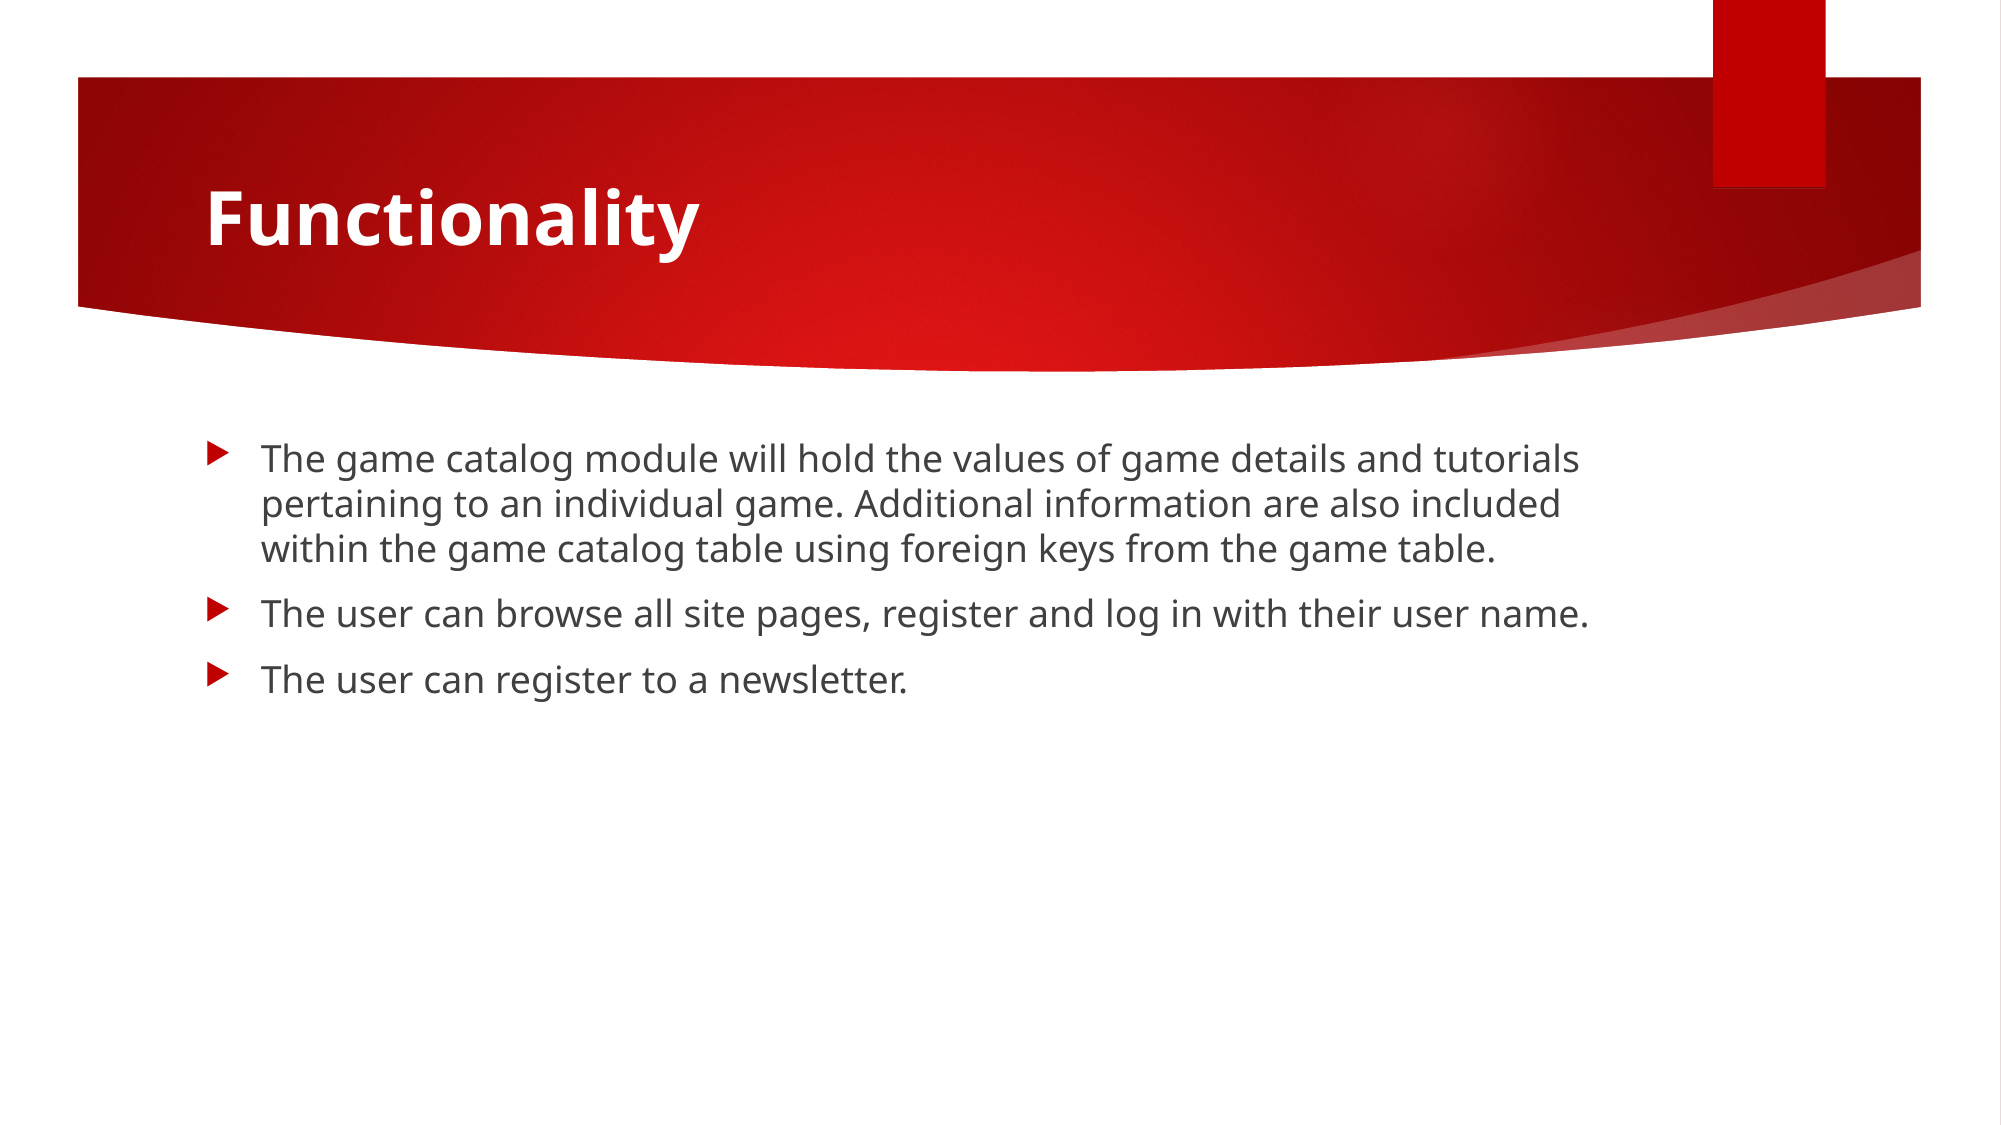

# Functionality
The game catalog module will hold the values of game details and tutorials pertaining to an individual game. Additional information are also included within the game catalog table using foreign keys from the game table.
The user can browse all site pages, register and log in with their user name.
The user can register to a newsletter.